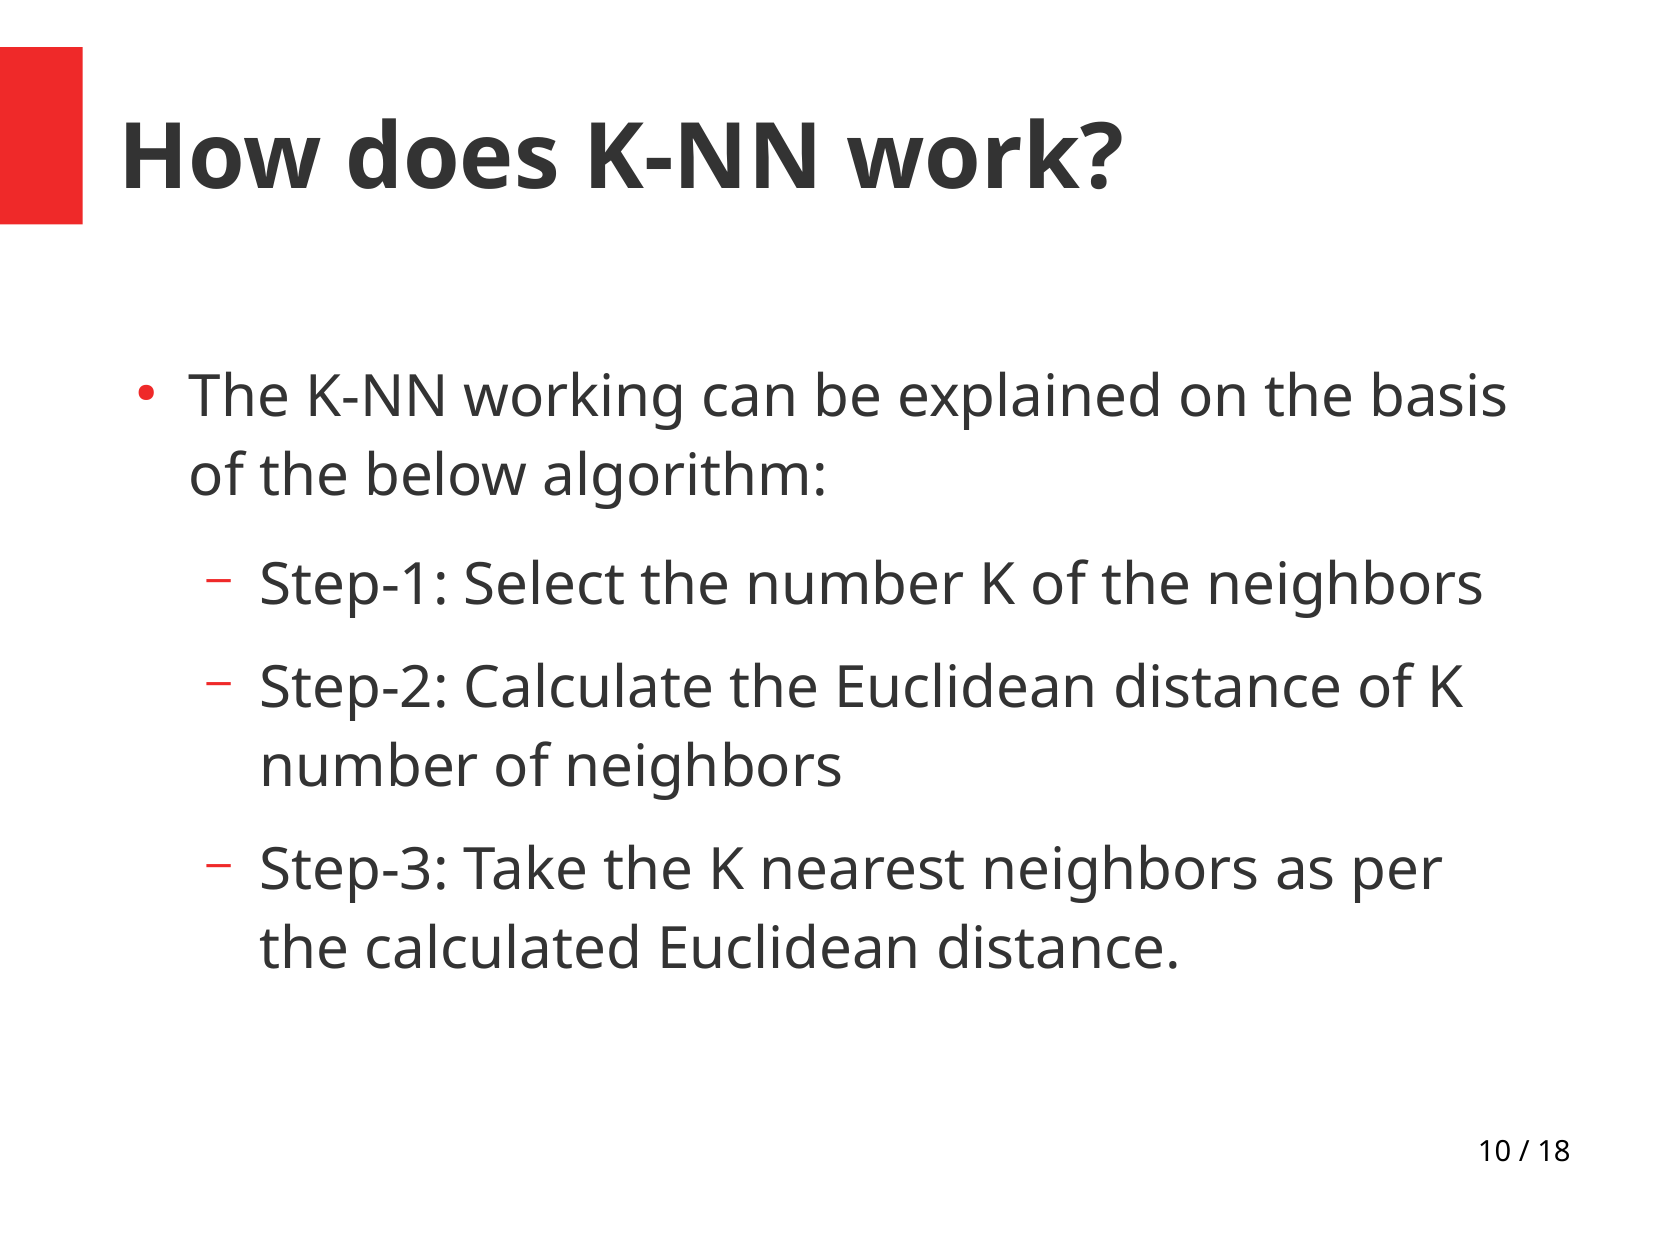

# How does K-NN work?
The K-NN working can be explained on the basis of the below algorithm:
Step-1: Select the number K of the neighbors
Step-2: Calculate the Euclidean distance of K number of neighbors
Step-3: Take the K nearest neighbors as per the calculated Euclidean distance.
10